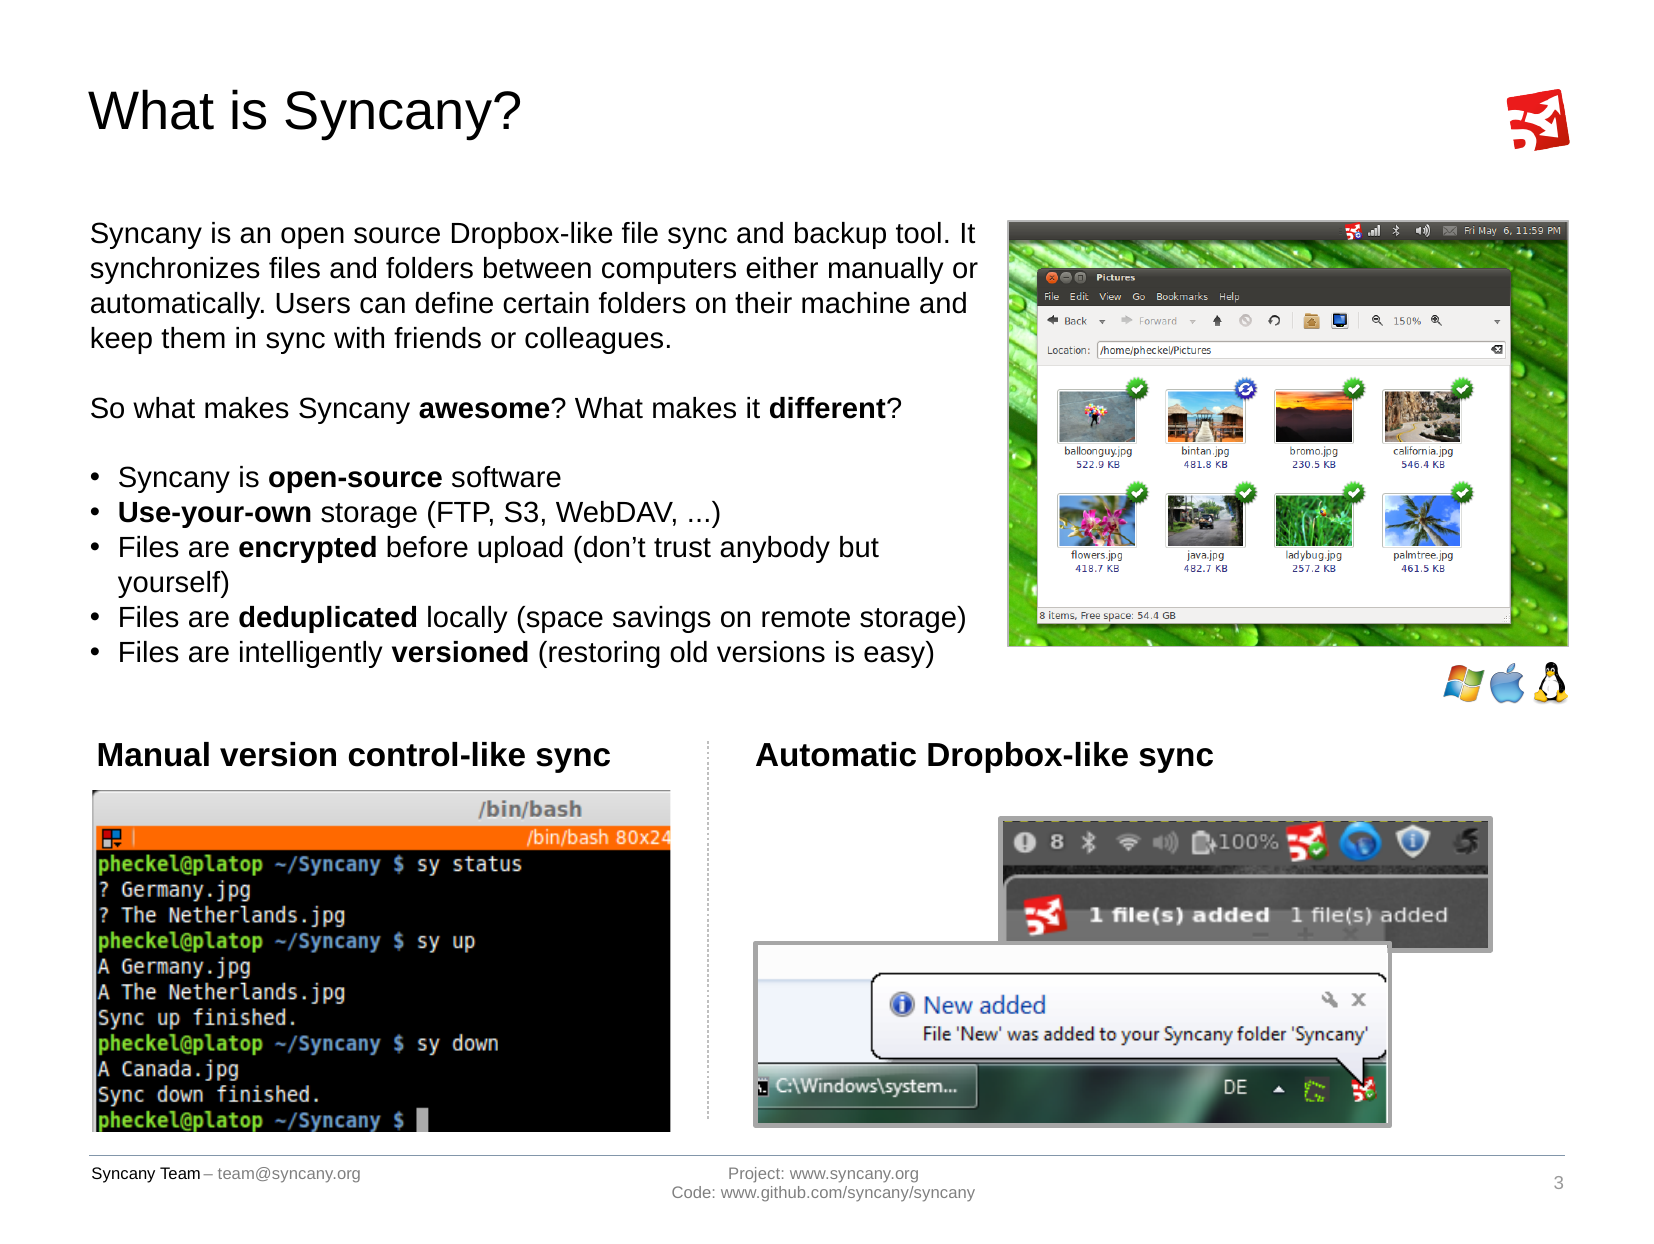

# What is Syncany?
Syncany is an open source Dropbox-like file sync and backup tool. It synchronizes files and folders between computers either manually or automatically. Users can define certain folders on their machine and keep them in sync with friends or colleagues.
So what makes Syncany awesome? What makes it different?
Syncany is open-source software
Use-your-own storage (FTP, S3, WebDAV, ...)
Files are encrypted before upload (don’t trust anybody but yourself)
Files are deduplicated locally (space savings on remote storage)
Files are intelligently versioned (restoring old versions is easy)
Automatic Dropbox-like sync
Manual version control-like sync